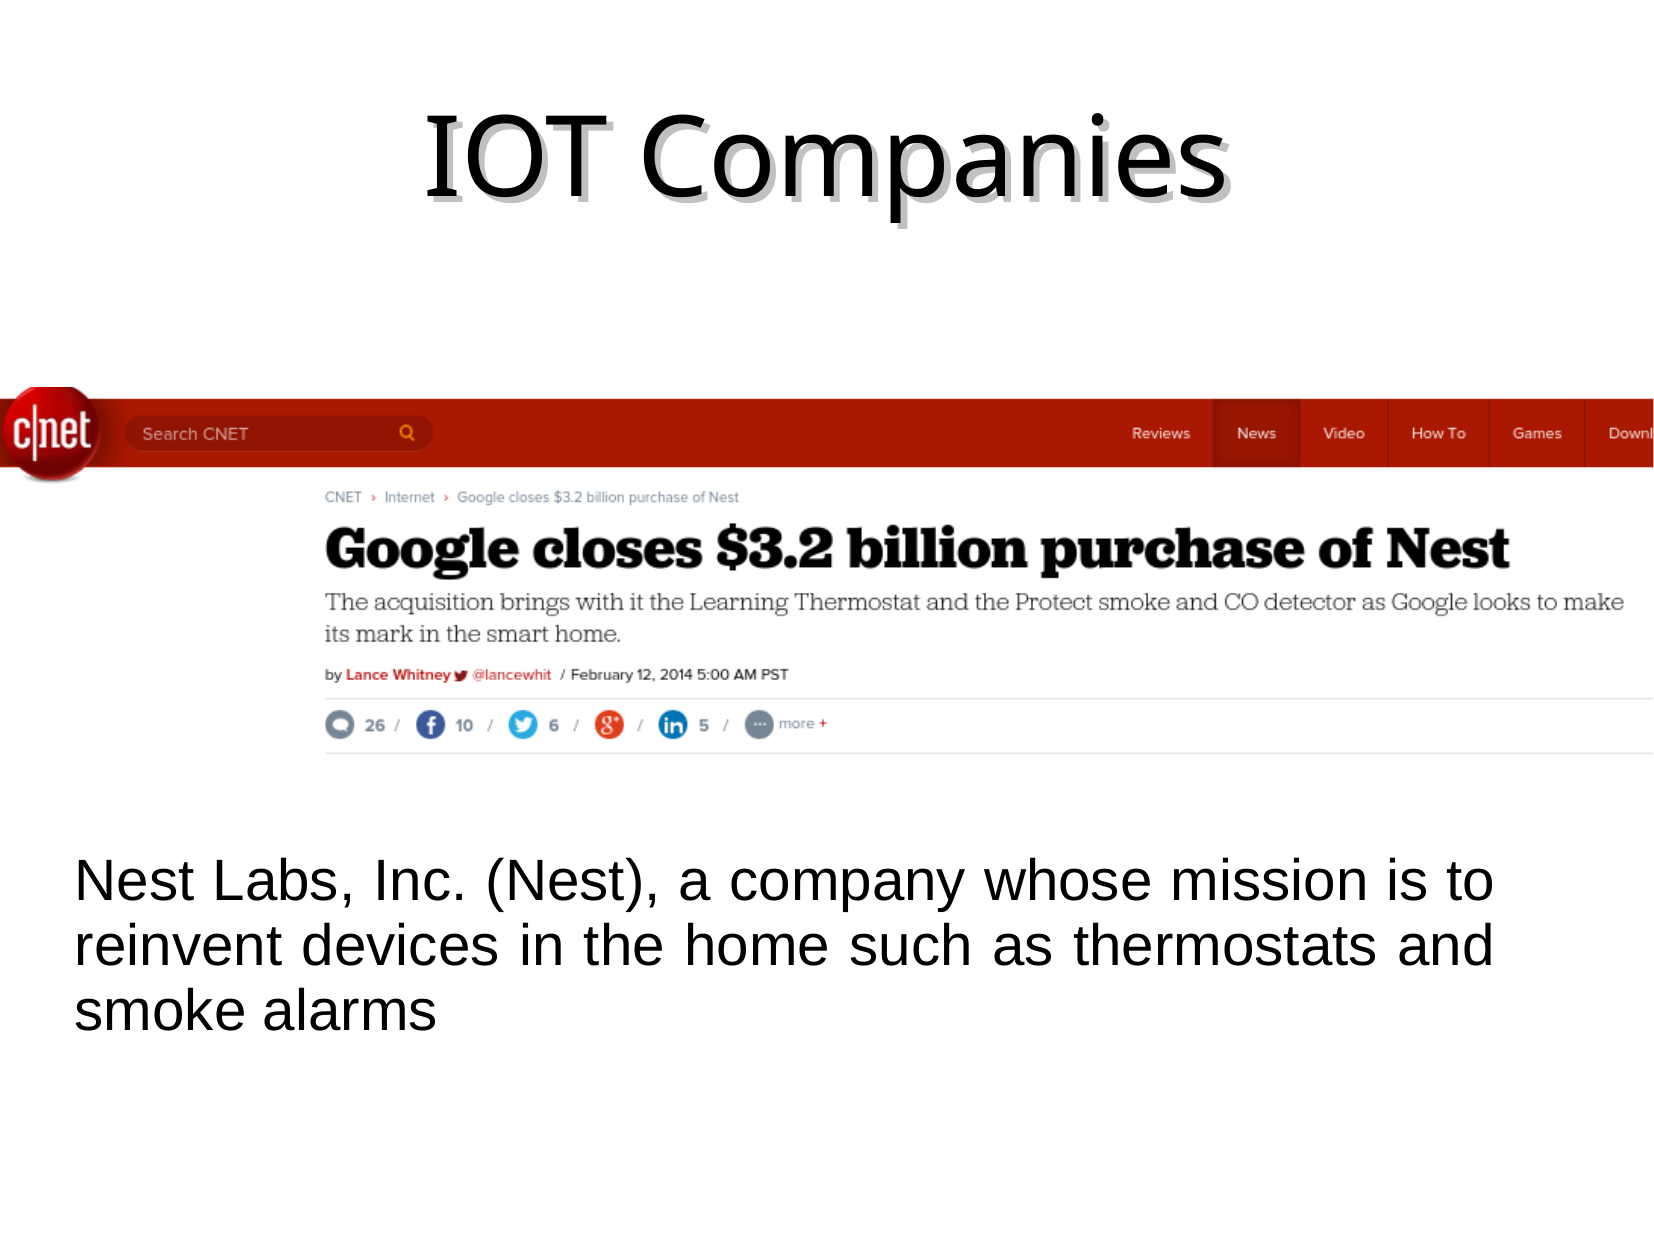

# IOT Companies
Nest Labs, Inc. (Nest), a company whose mission is to reinvent devices in the home such as thermostats and smoke alarms